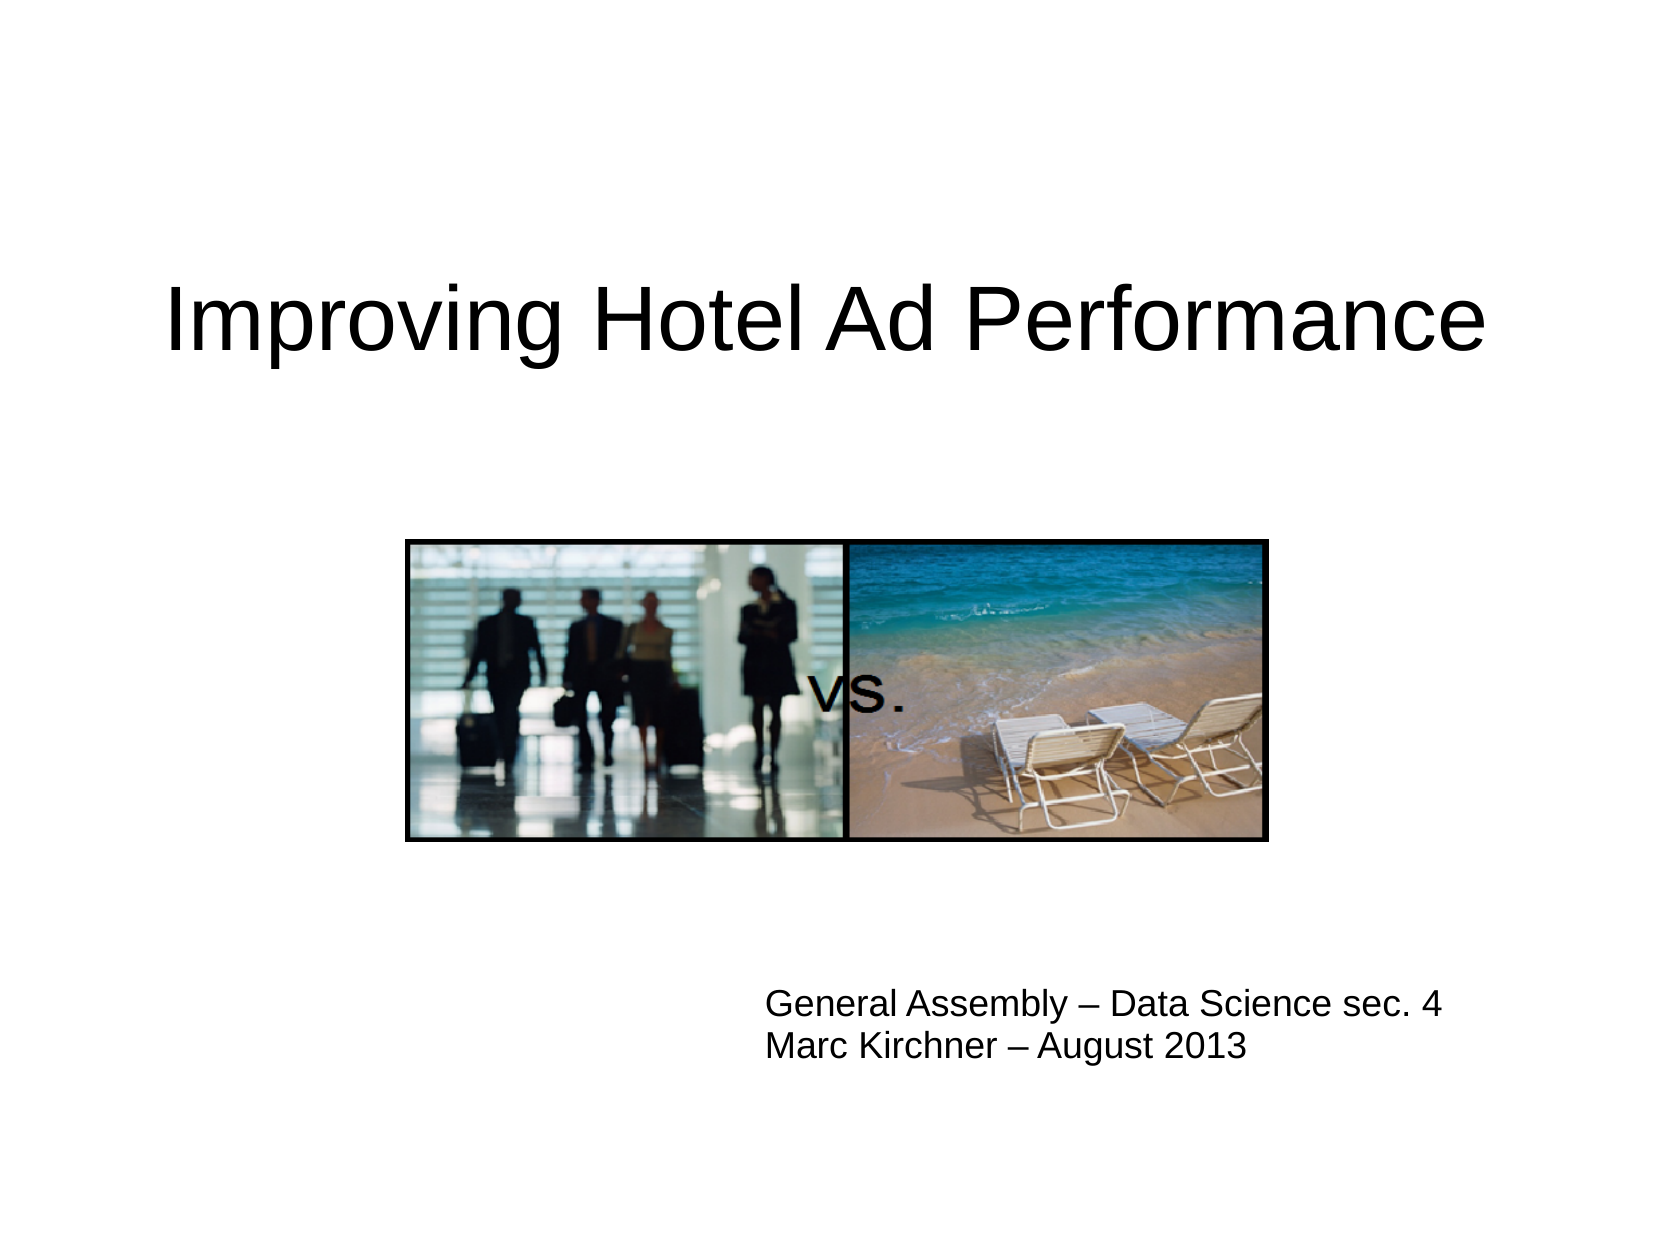

# Improving Hotel Ad Performance
General Assembly – Data Science sec. 4
Marc Kirchner – August 2013